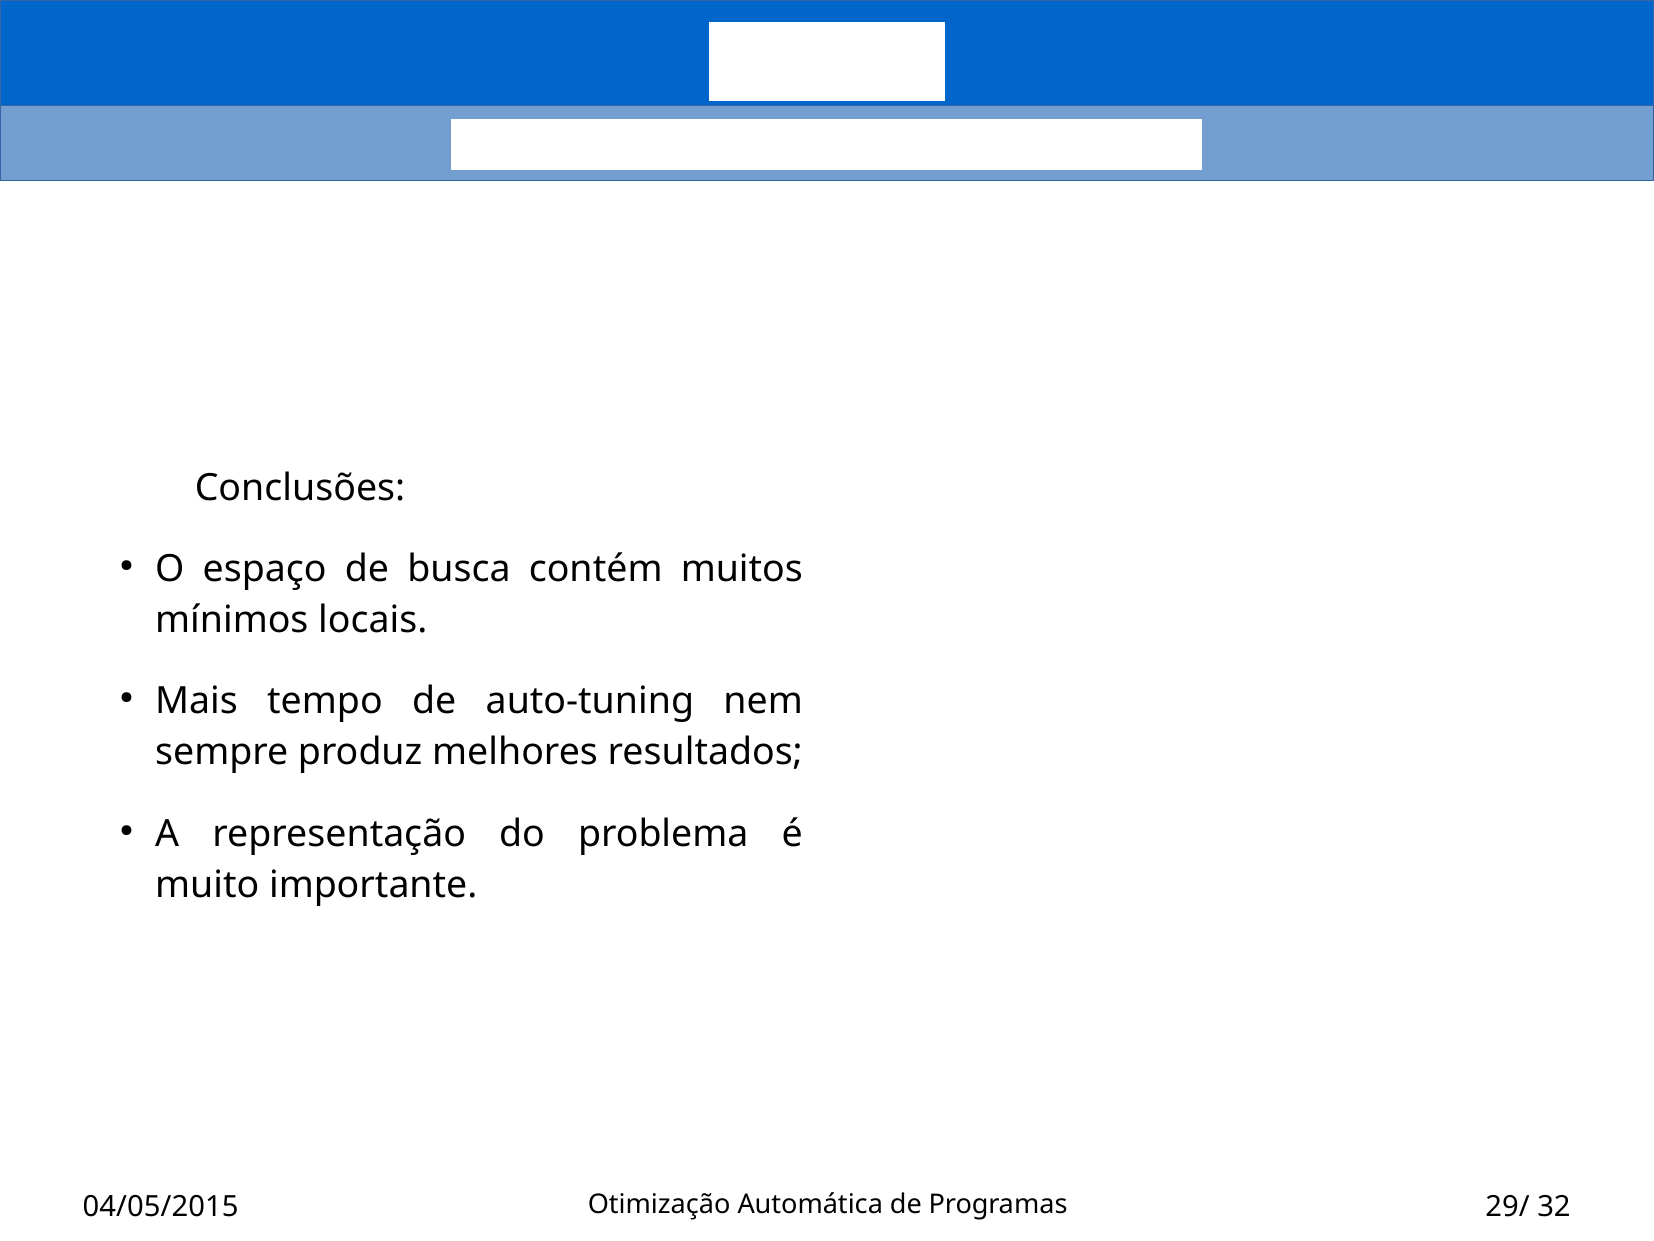

# Exemplo
Conjuntos de Instâncias de SAT: Conclusão
	Conclusões:
O espaço de busca contém muitos mínimos locais.
Mais tempo de auto-tuning nem sempre produz melhores resultados;
A representação do problema é muito importante.
29